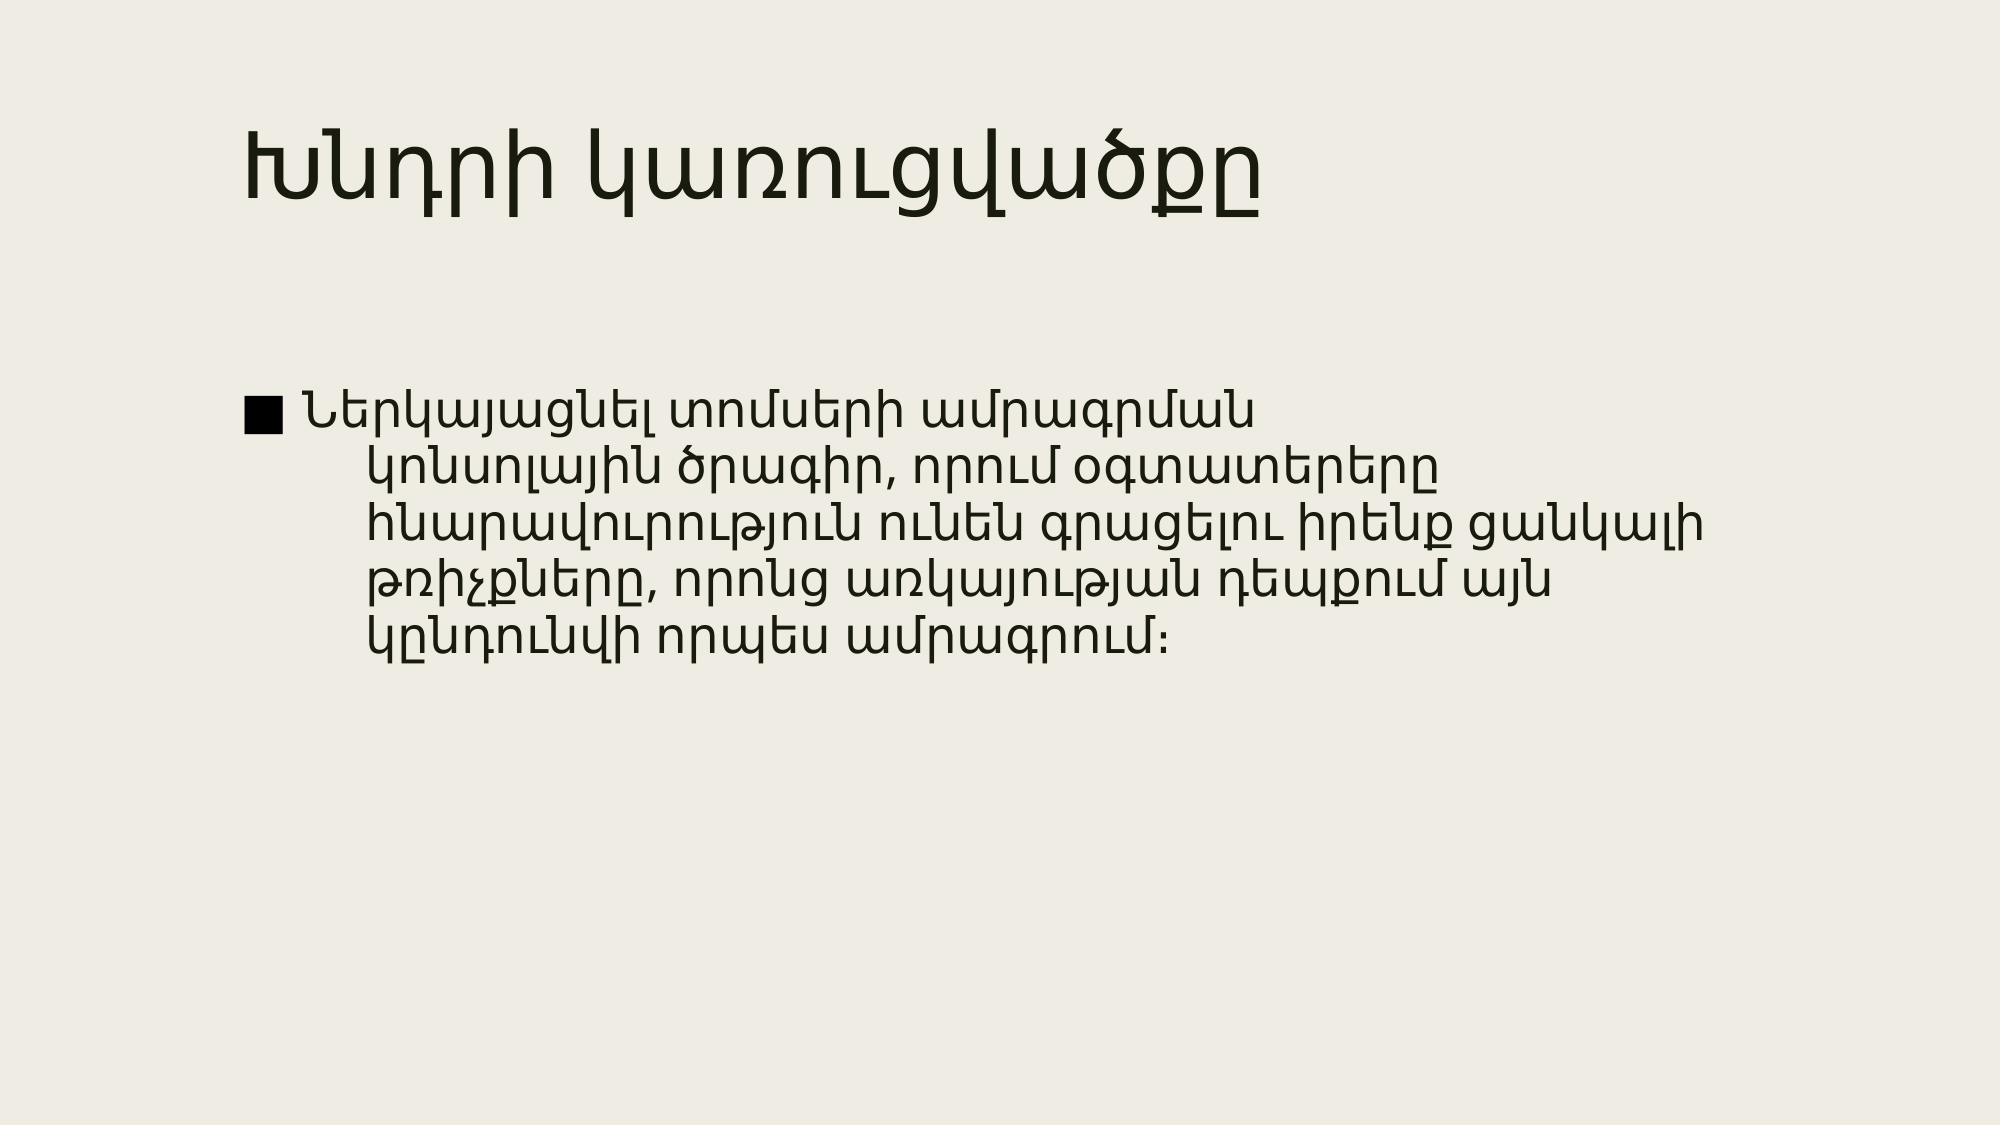

# Խնդրի կառուցվածքը
Ներկայացնել տոմսերի ամրագրման կոնսոլային ծրագիր, որում օգտատերերը հնարավուրություն ունեն գրացելու իրենք ցանկալի թռիչքները, որոնց առկայության դեպքում այն կընդունվի որպես ամրագրում։